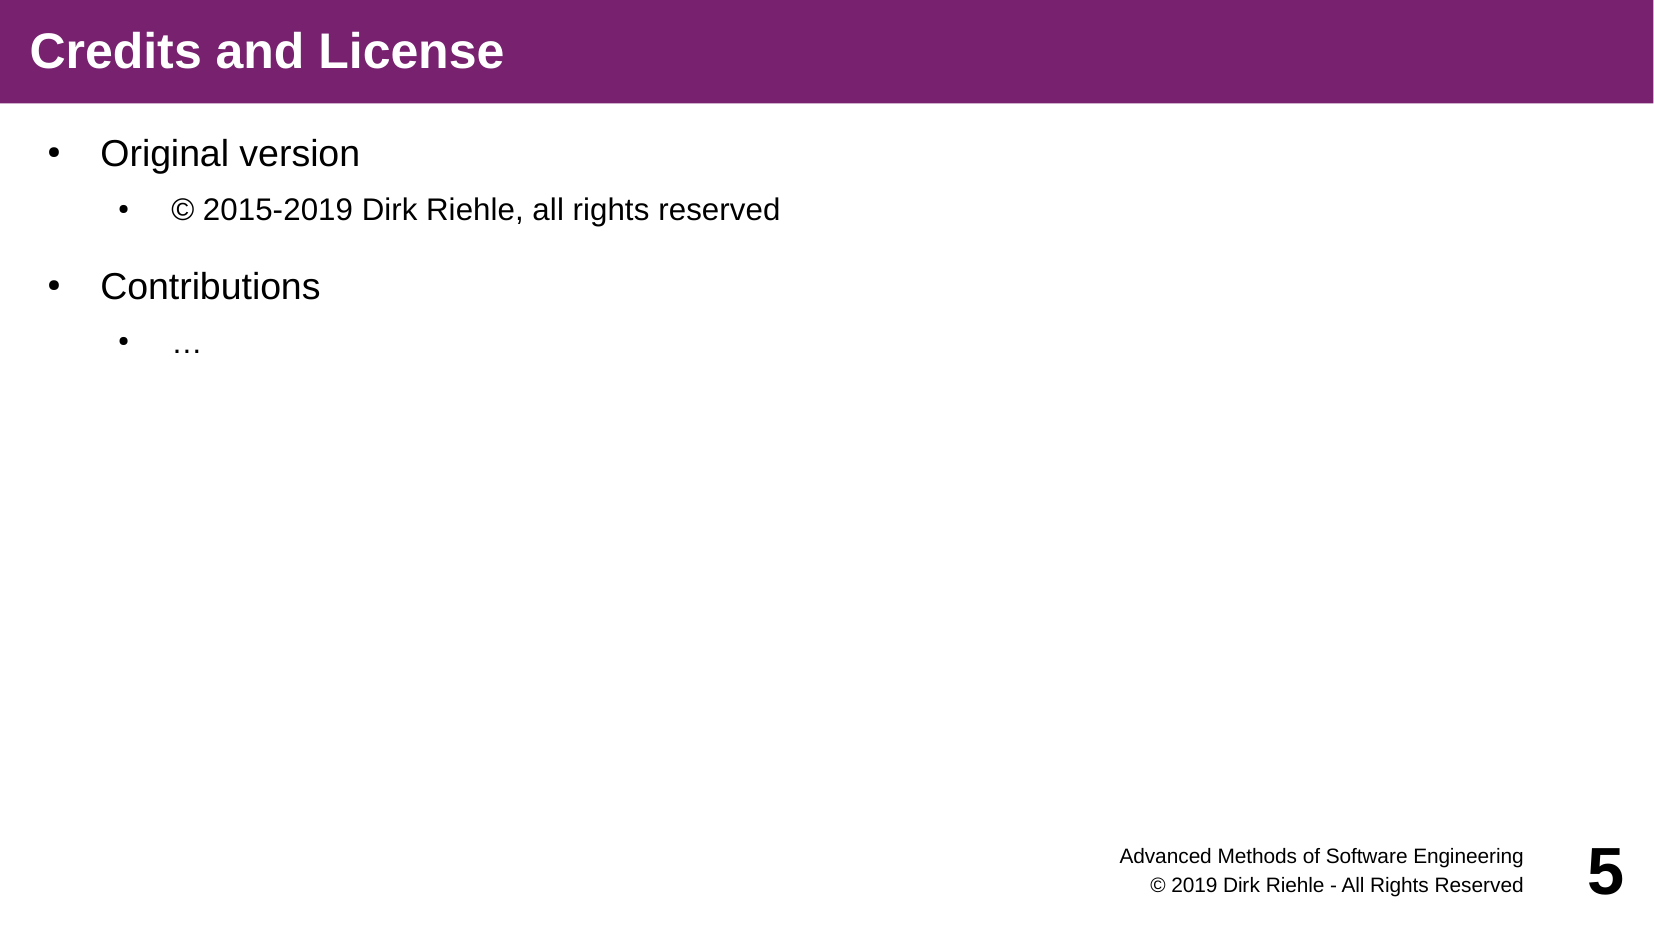

# Credits and License
Original version
© 2015-2019 Dirk Riehle, all rights reserved
Contributions
…
Advanced Methods of Software Engineering
5
© 2019 Dirk Riehle - All Rights Reserved